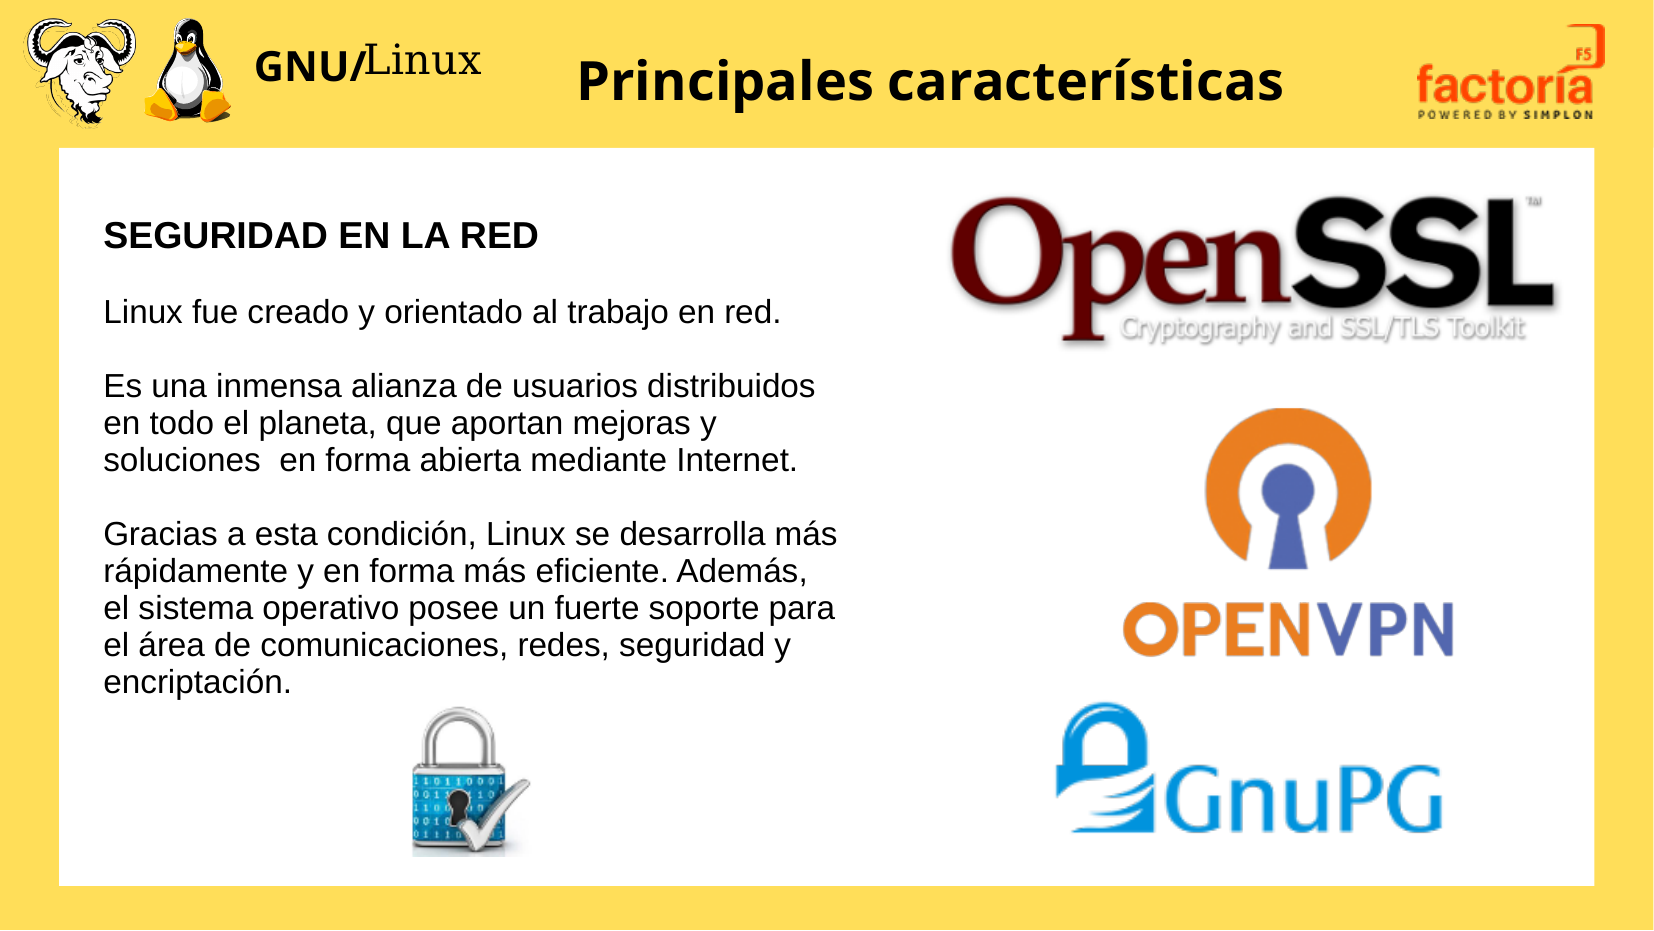

GNU/
Principales características
# Linux
SEGURIDAD EN LA RED
Linux fue creado y orientado al trabajo en red.
Es una inmensa alianza de usuarios distribuidos en todo el planeta, que aportan mejoras y soluciones en forma abierta mediante Internet.
Gracias a esta condición, Linux se desarrolla más rápidamente y en forma más eficiente. Además, el sistema operativo posee un fuerte soporte para el área de comunicaciones, redes, seguridad y encriptación.